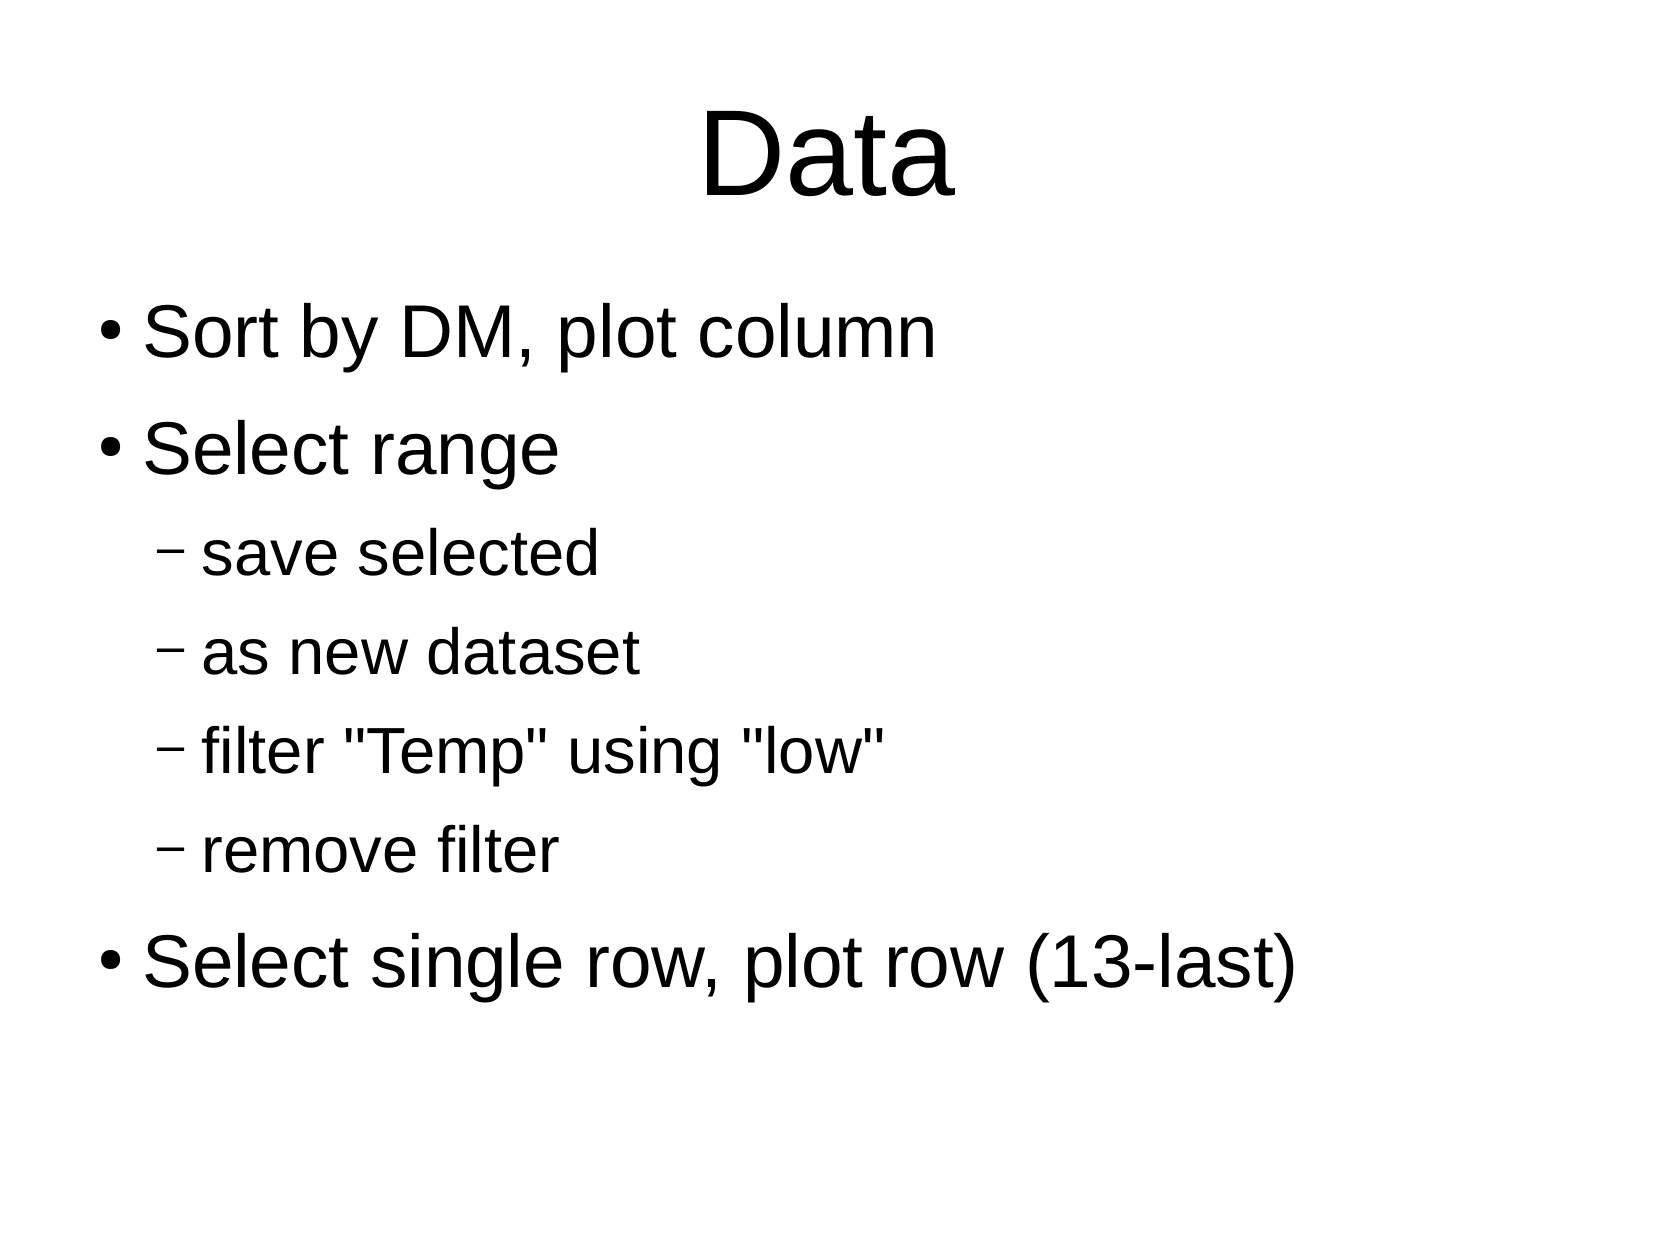

# Data
Sort by DM, plot column
Select range
save selected
as new dataset
filter "Temp" using "low"
remove filter
Select single row, plot row (13-last)